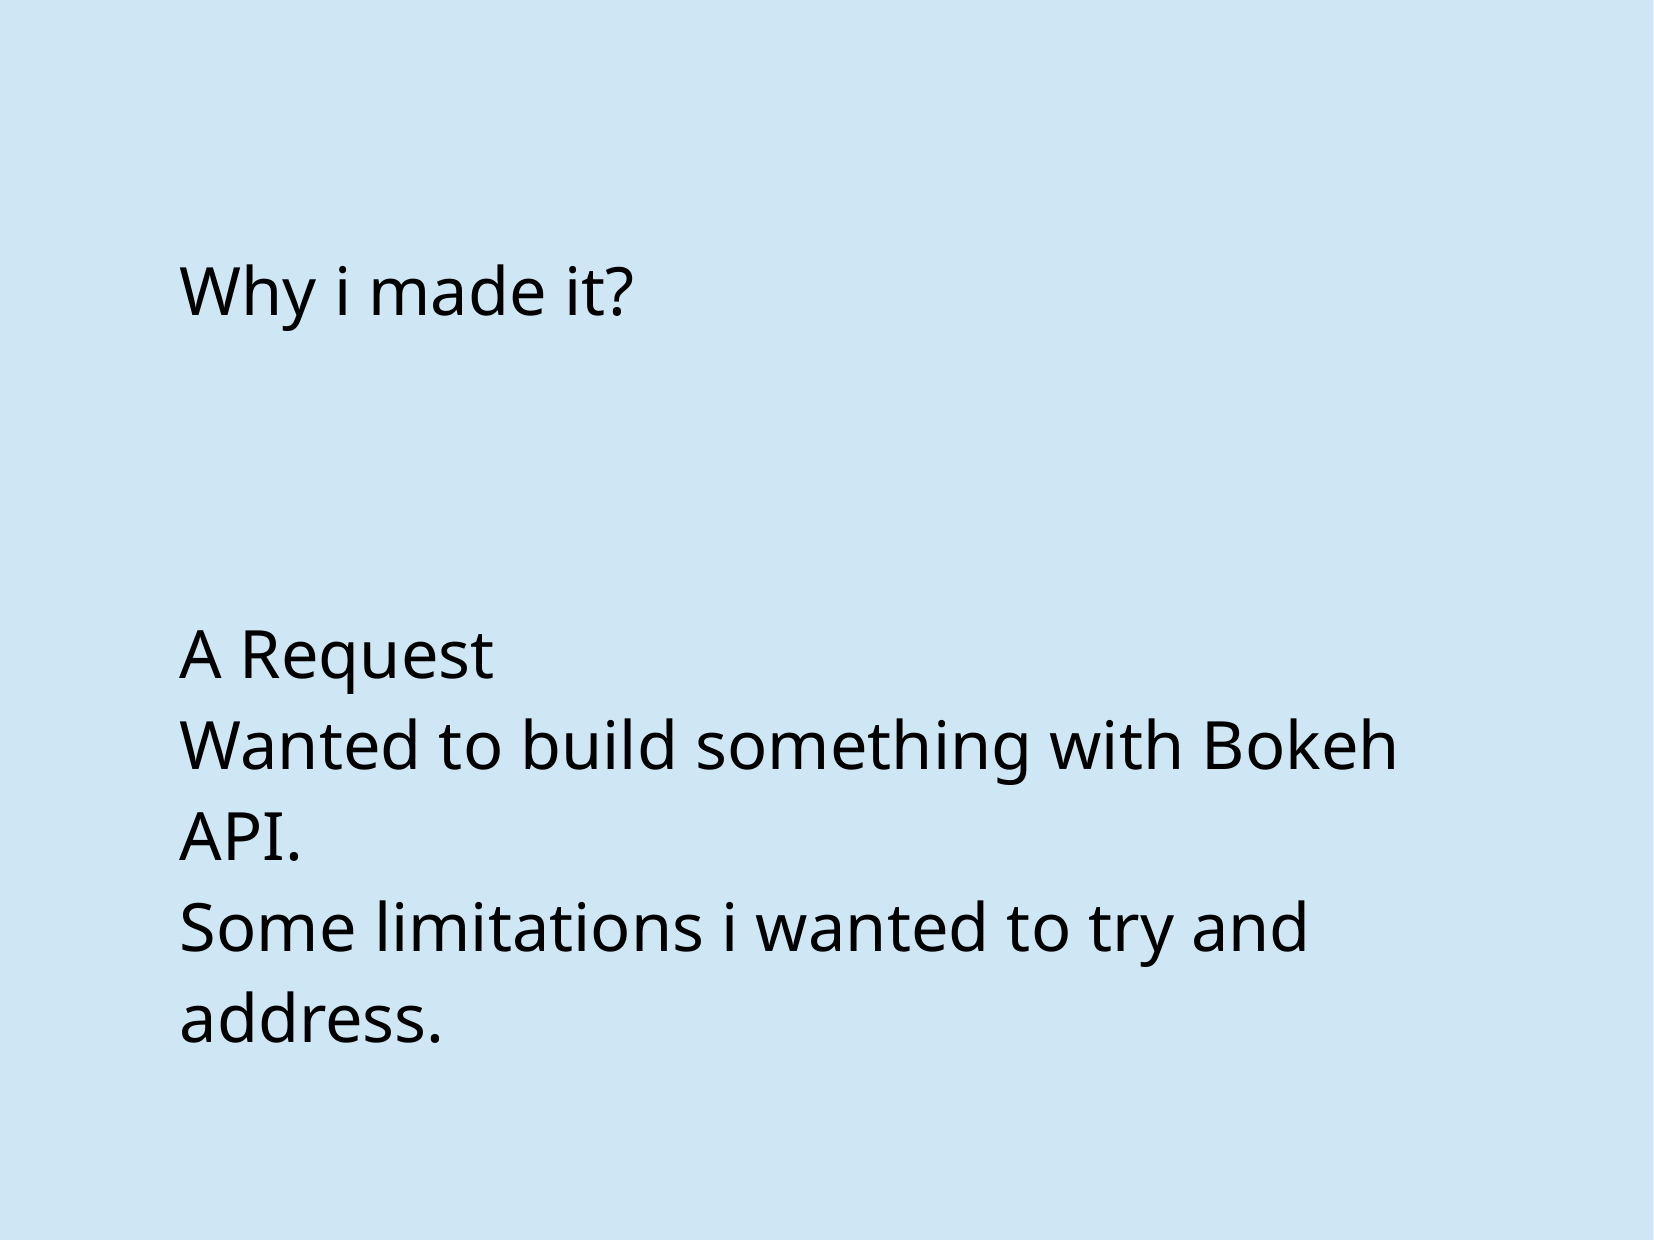

Why i made it?
A Request
Wanted to build something with Bokeh API.
Some limitations i wanted to try and address.